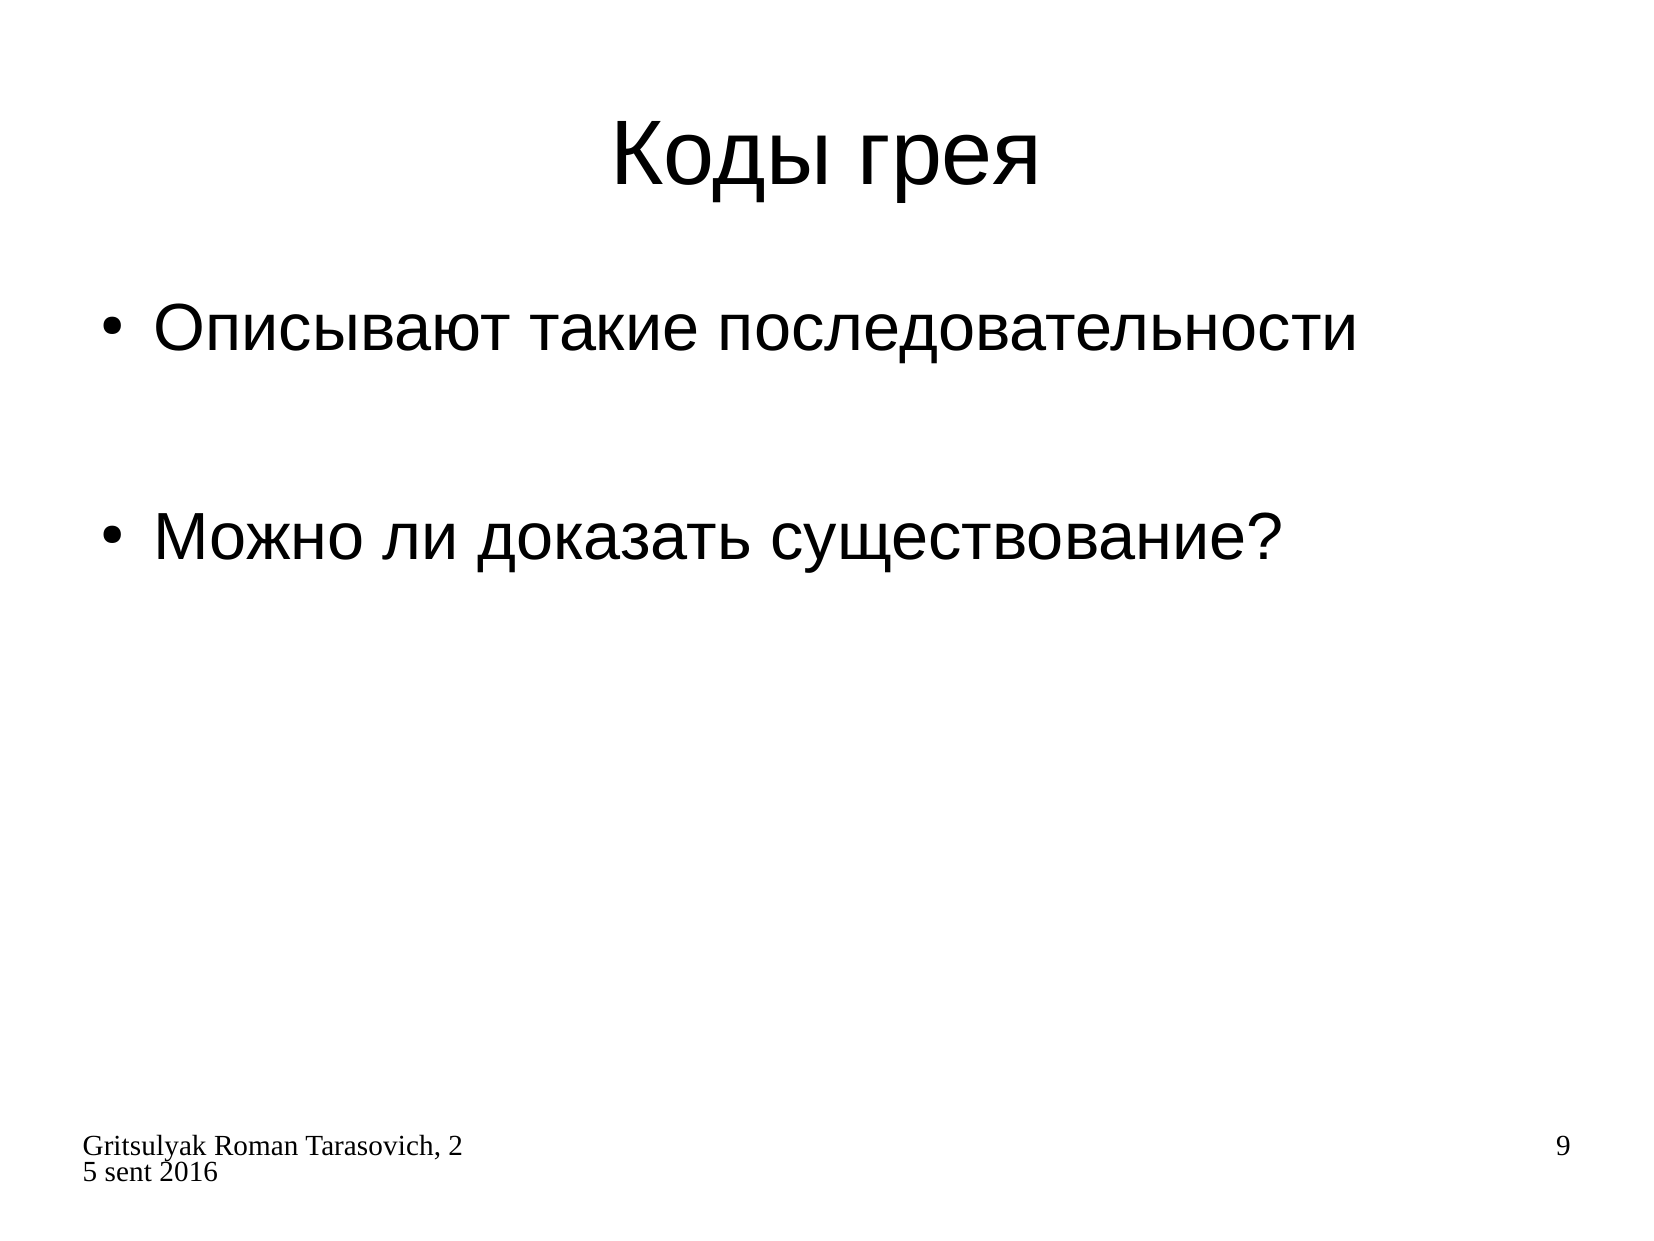

# Коды грея
Описывают такие последовательности
Можно ли доказать существование?
Gritsulyak Roman Tarasovich, 25 sent 2016
9